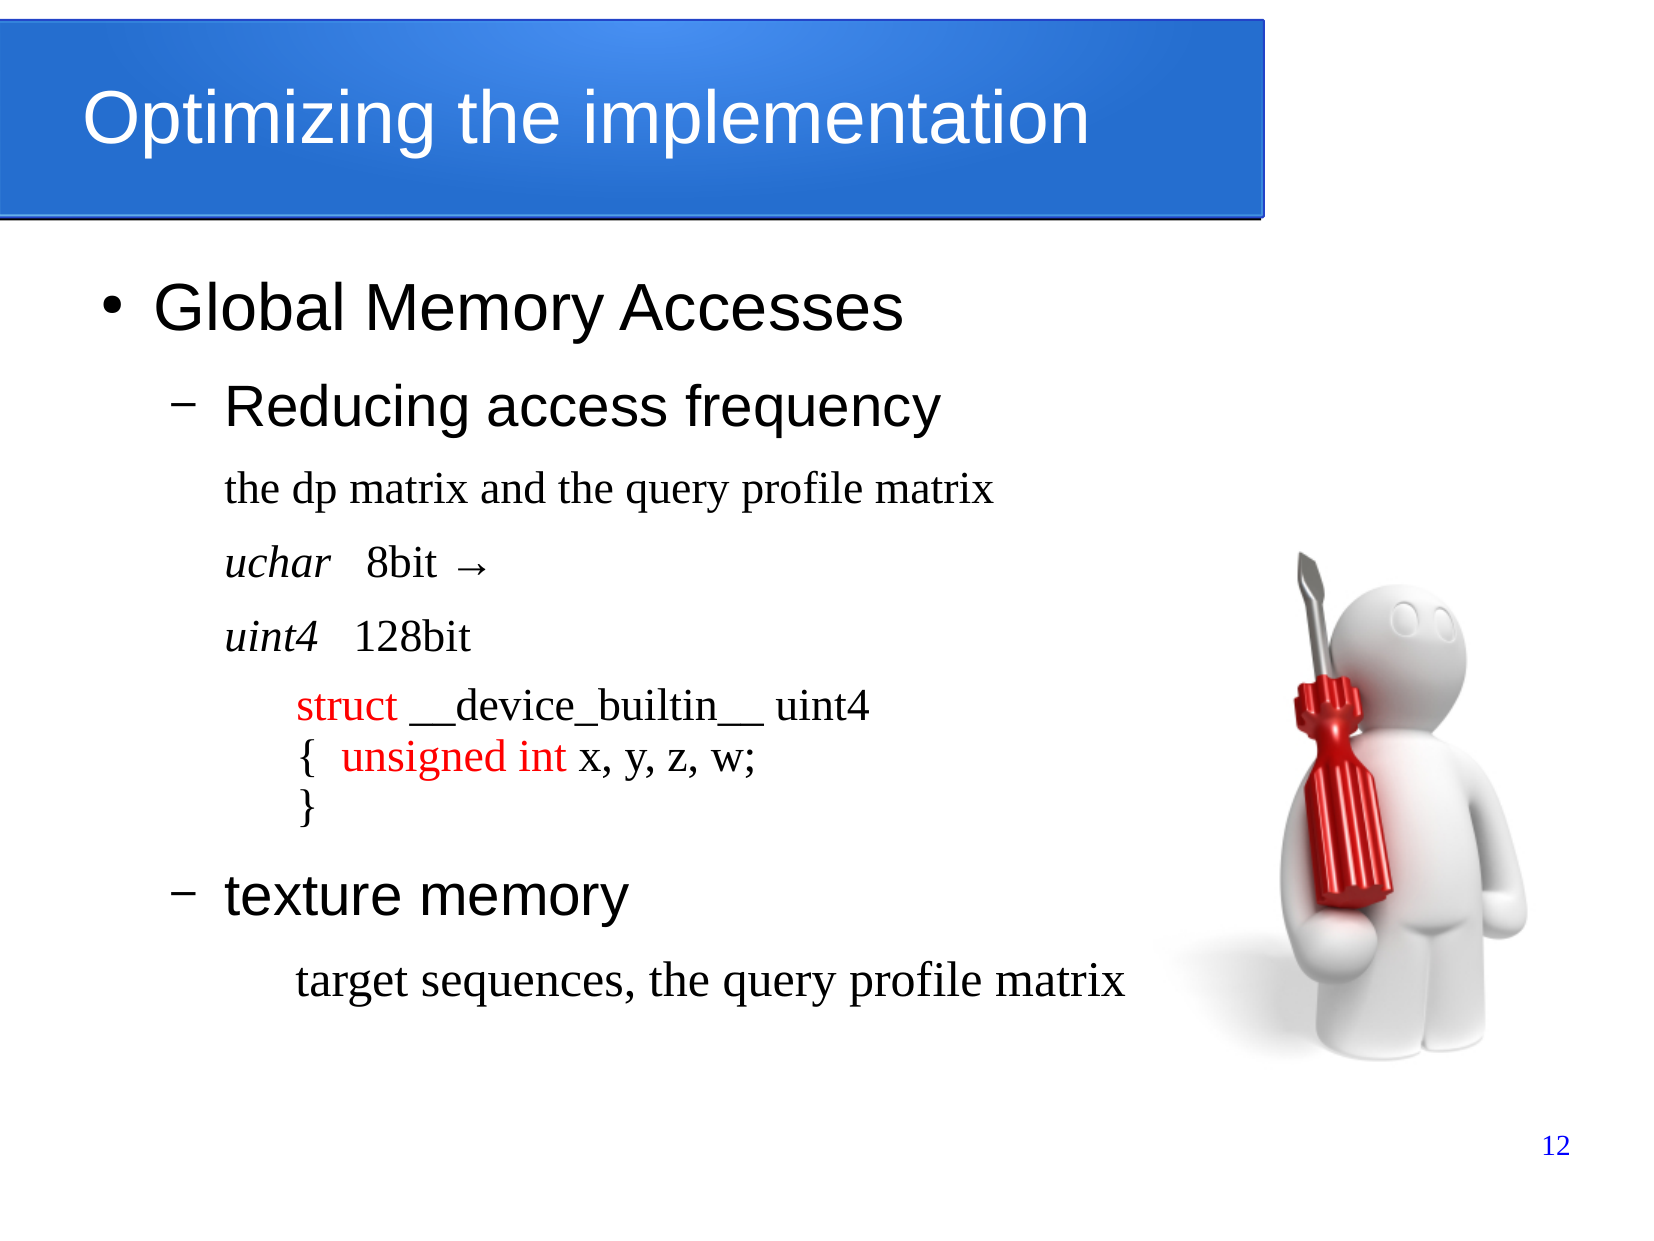

# Optimizing the implementation
Global Memory Accesses
Reducing access frequency
the dp matrix and the query profile matrix
uchar 8bit →
uint4 128bit
texture memory
target sequences, the query profile matrix
struct __device_builtin__ uint4
{ unsigned int x, y, z, w;
}
12